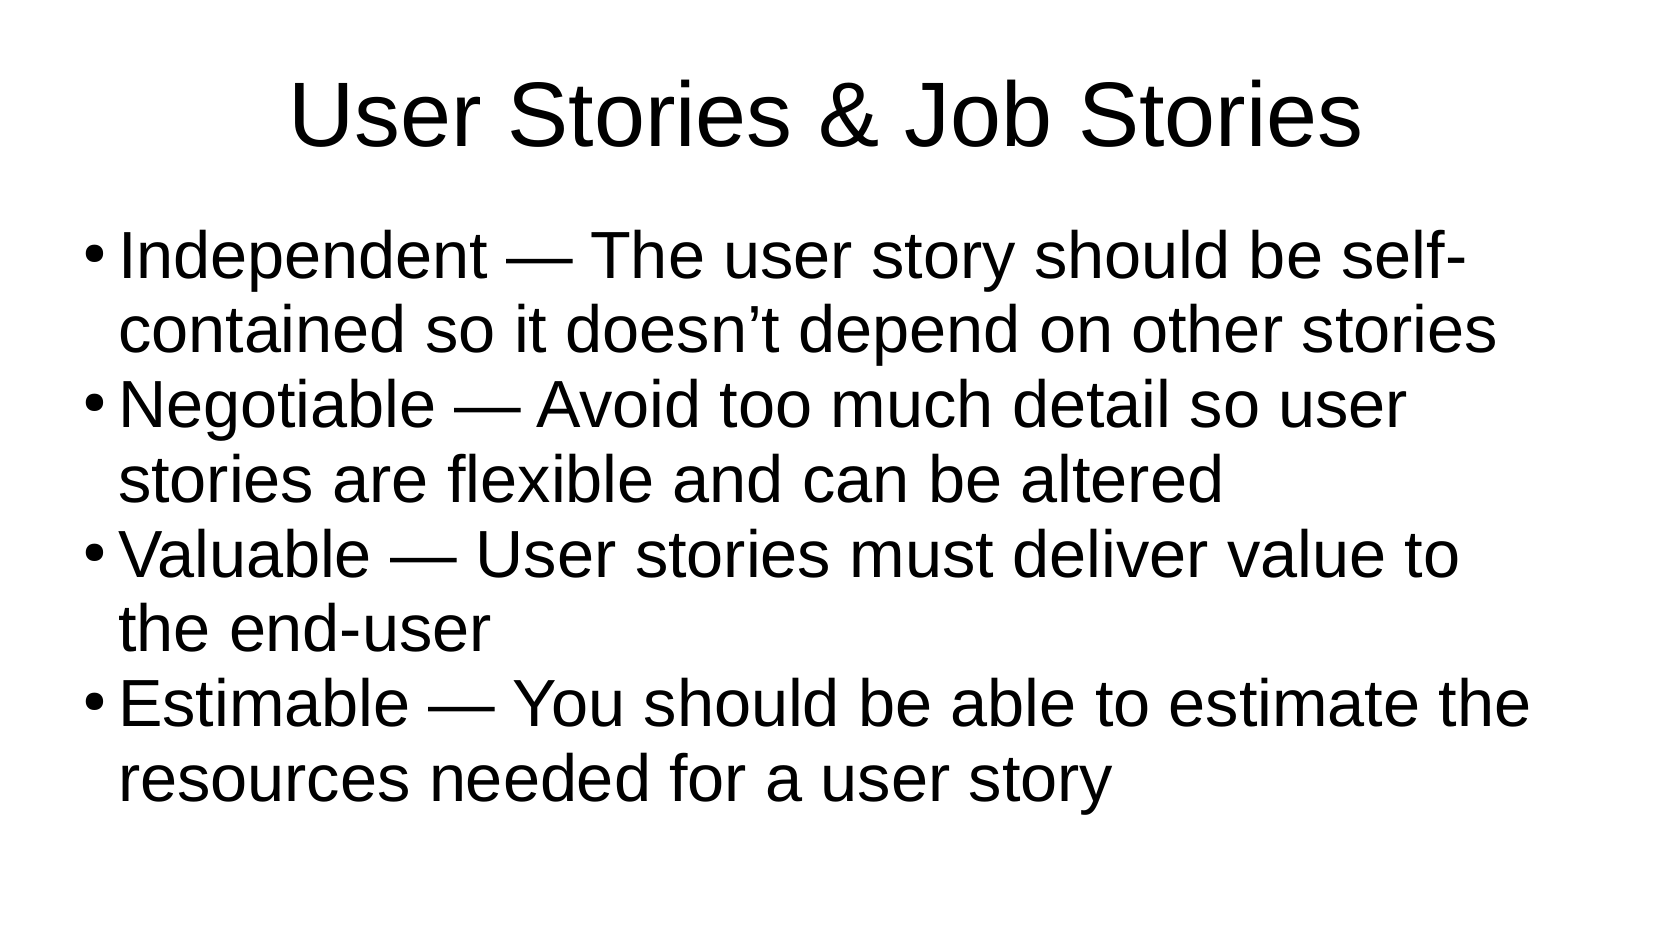

# User Stories & Job Stories
Independent — The user story should be self-contained so it doesn’t depend on other stories
Negotiable — Avoid too much detail so user stories are flexible and can be altered
Valuable — User stories must deliver value to the end-user
Estimable — You should be able to estimate the resources needed for a user story